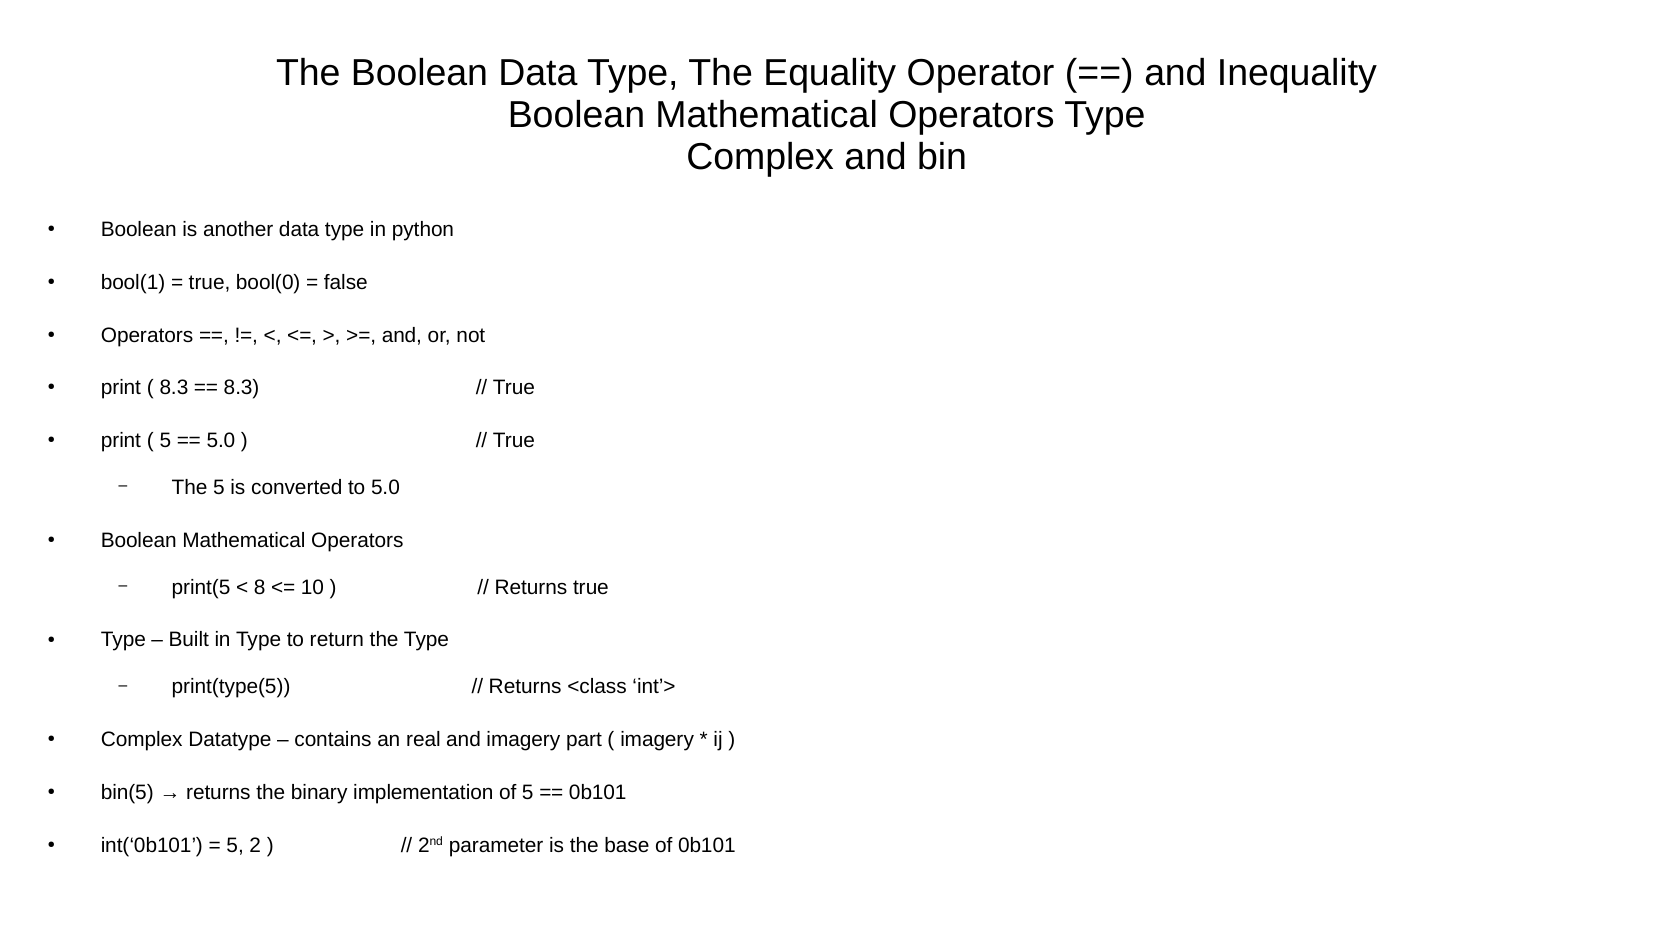

# The Boolean Data Type, The Equality Operator (==) and Inequality Boolean Mathematical Operators Type Complex and bin
Boolean is another data type in python
bool(1) = true, bool(0) = false
Operators ==, !=, <, <=, >, >=, and, or, not
print ( 8.3 == 8.3) 			// True
print ( 5 == 5.0 ) 			// True
The 5 is converted to 5.0
Boolean Mathematical Operators
print(5 < 8 <= 10 ) 		 // Returns true
Type – Built in Type to return the Type
print(type(5)) 			// Returns <class ‘int’>
Complex Datatype – contains an real and imagery part ( imagery * ij )
bin(5) → returns the binary implementation of 5 == 0b101
int(‘0b101’) = 5, 2 )		// 2nd parameter is the base of 0b101